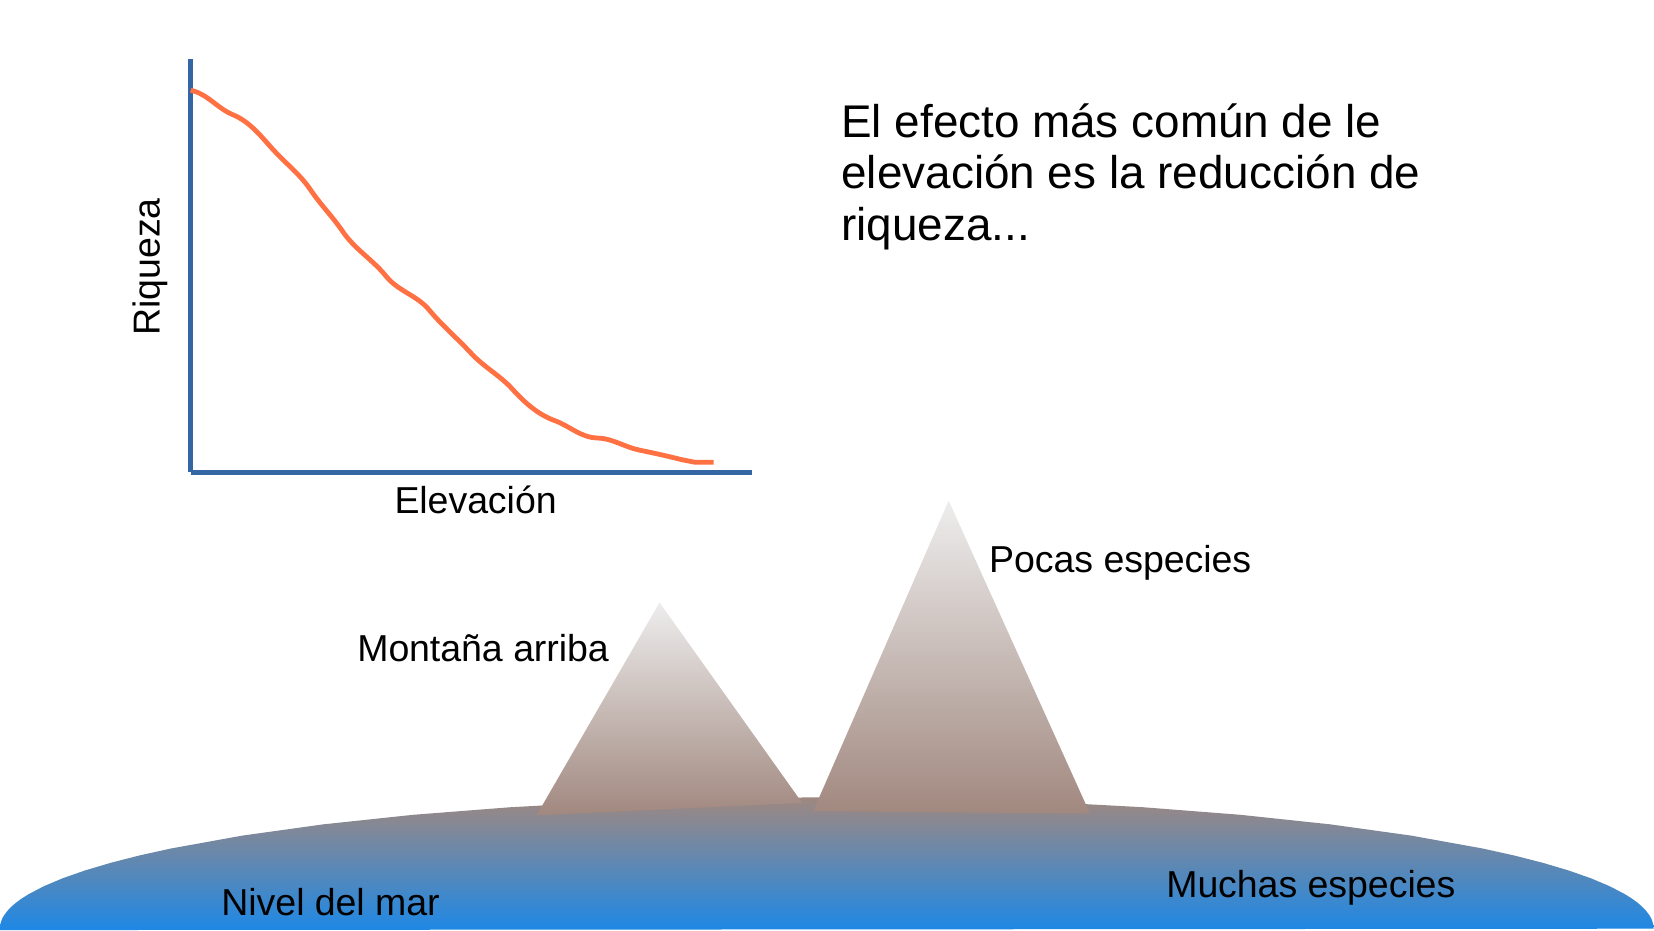

El efecto más común de le elevación es la reducción de riqueza...
Riqueza
Elevación
Pocas especies
Montaña arriba
Muchas especies
Nivel del mar